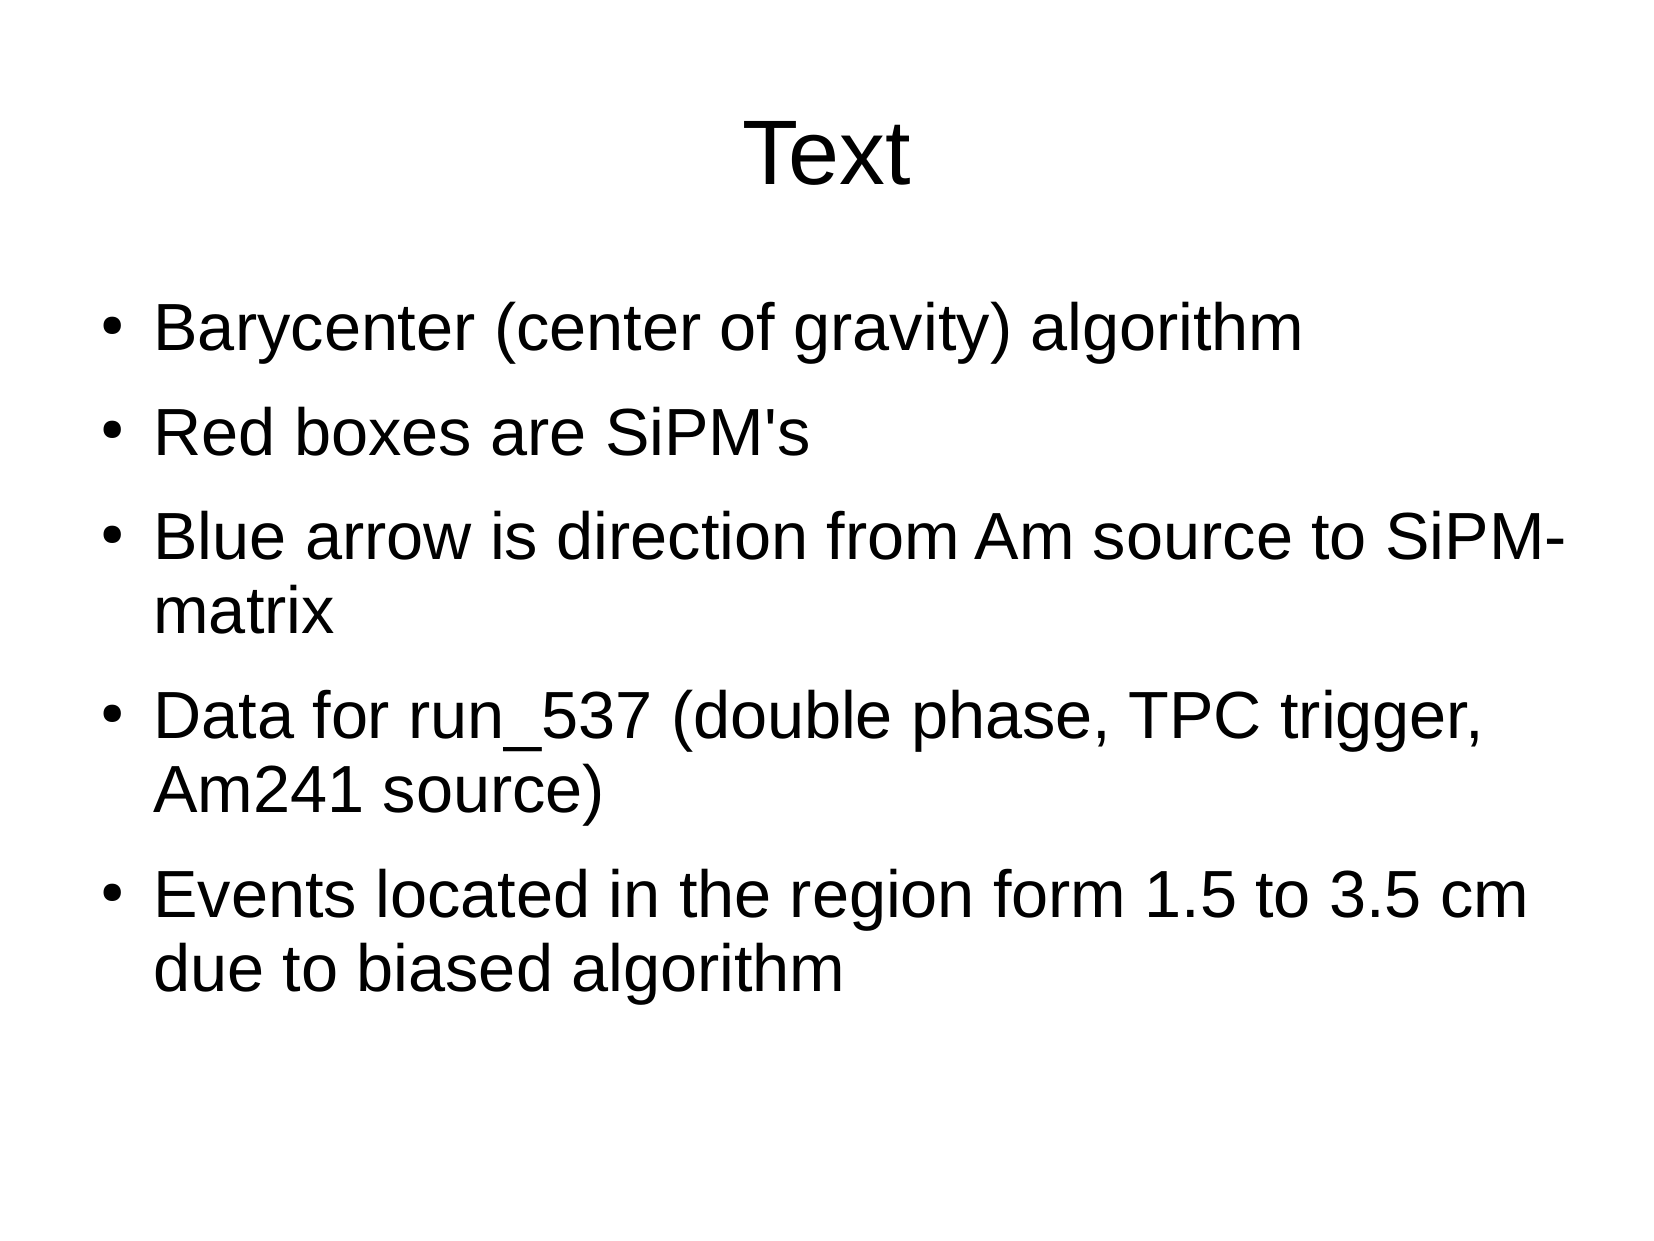

# Text
Barycenter (center of gravity) algorithm
Red boxes are SiPM's
Blue arrow is direction from Am source to SiPM-matrix
Data for run_537 (double phase, TPC trigger, Am241 source)
Events located in the region form 1.5 to 3.5 cm due to biased algorithm